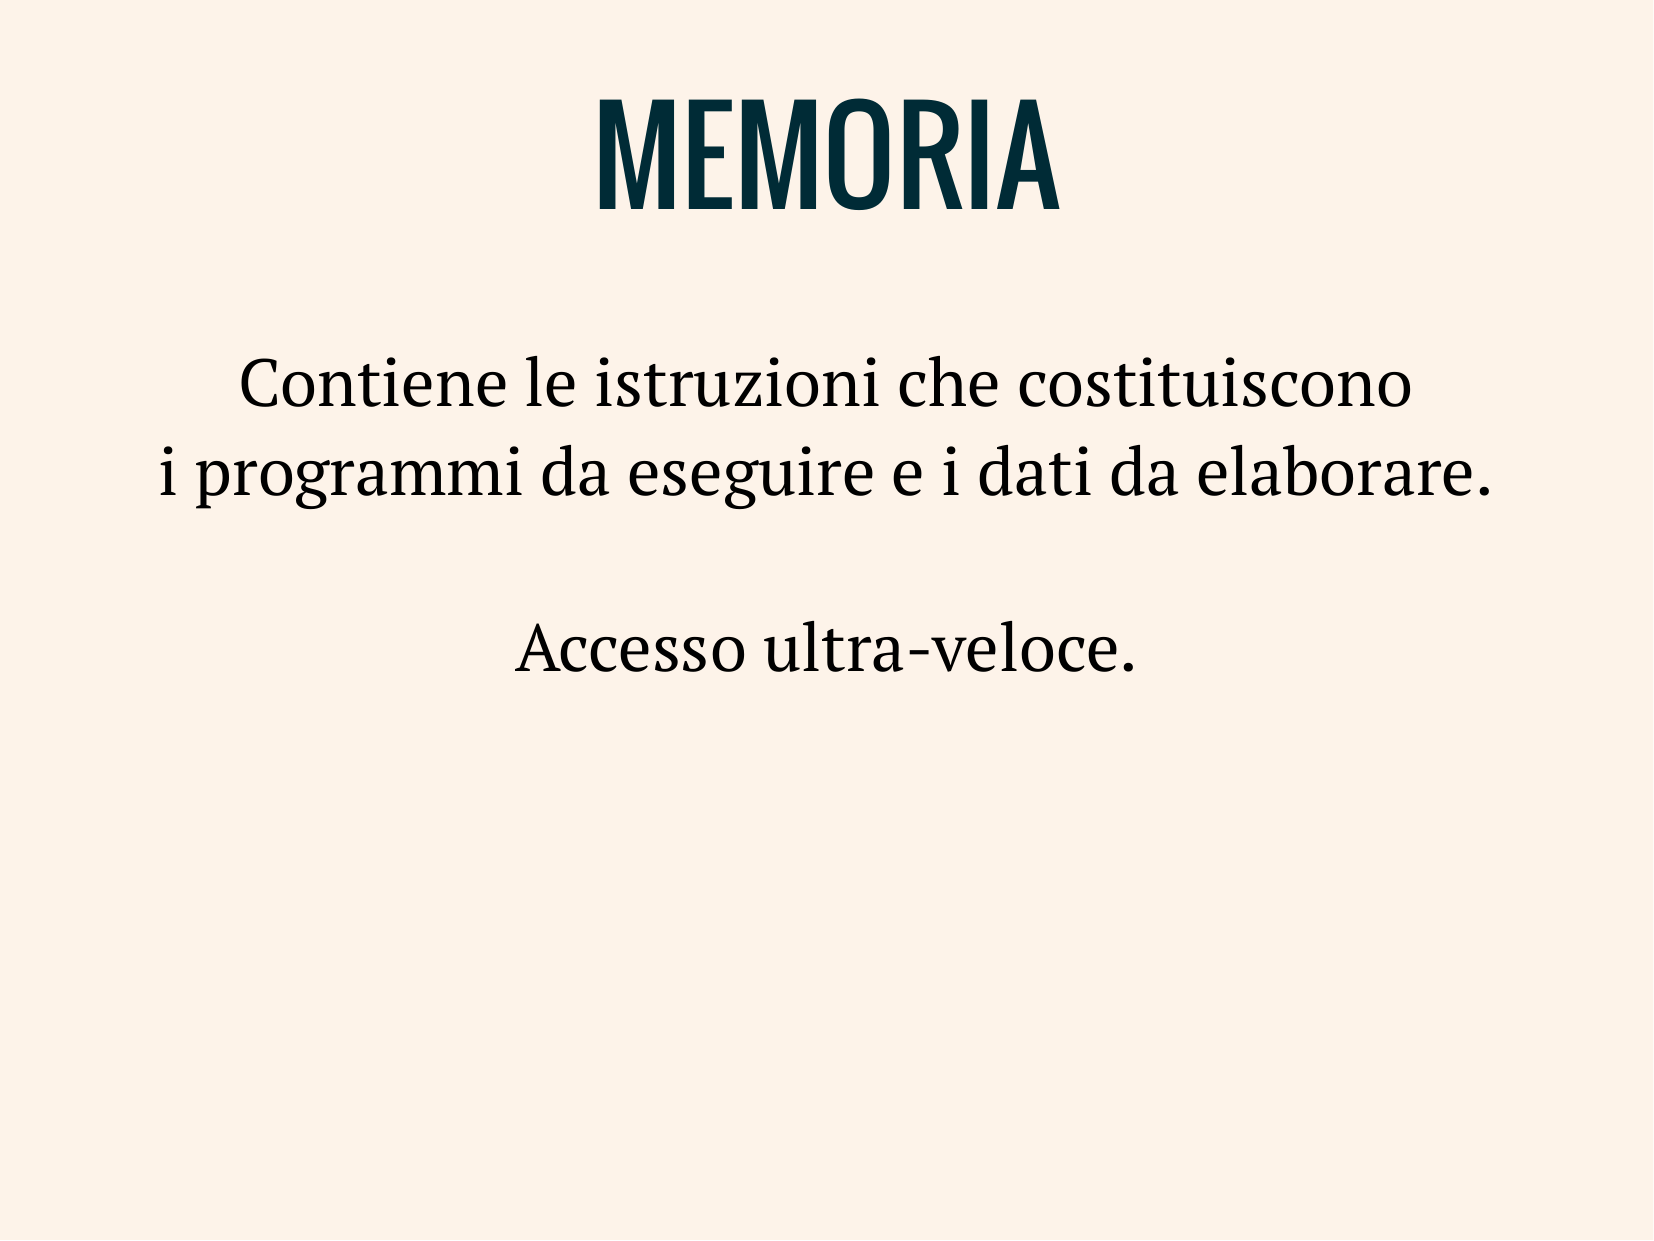

# Memoria
Contiene le istruzioni che costituiscono
i programmi da eseguire e i dati da elaborare.
Accesso ultra-veloce.